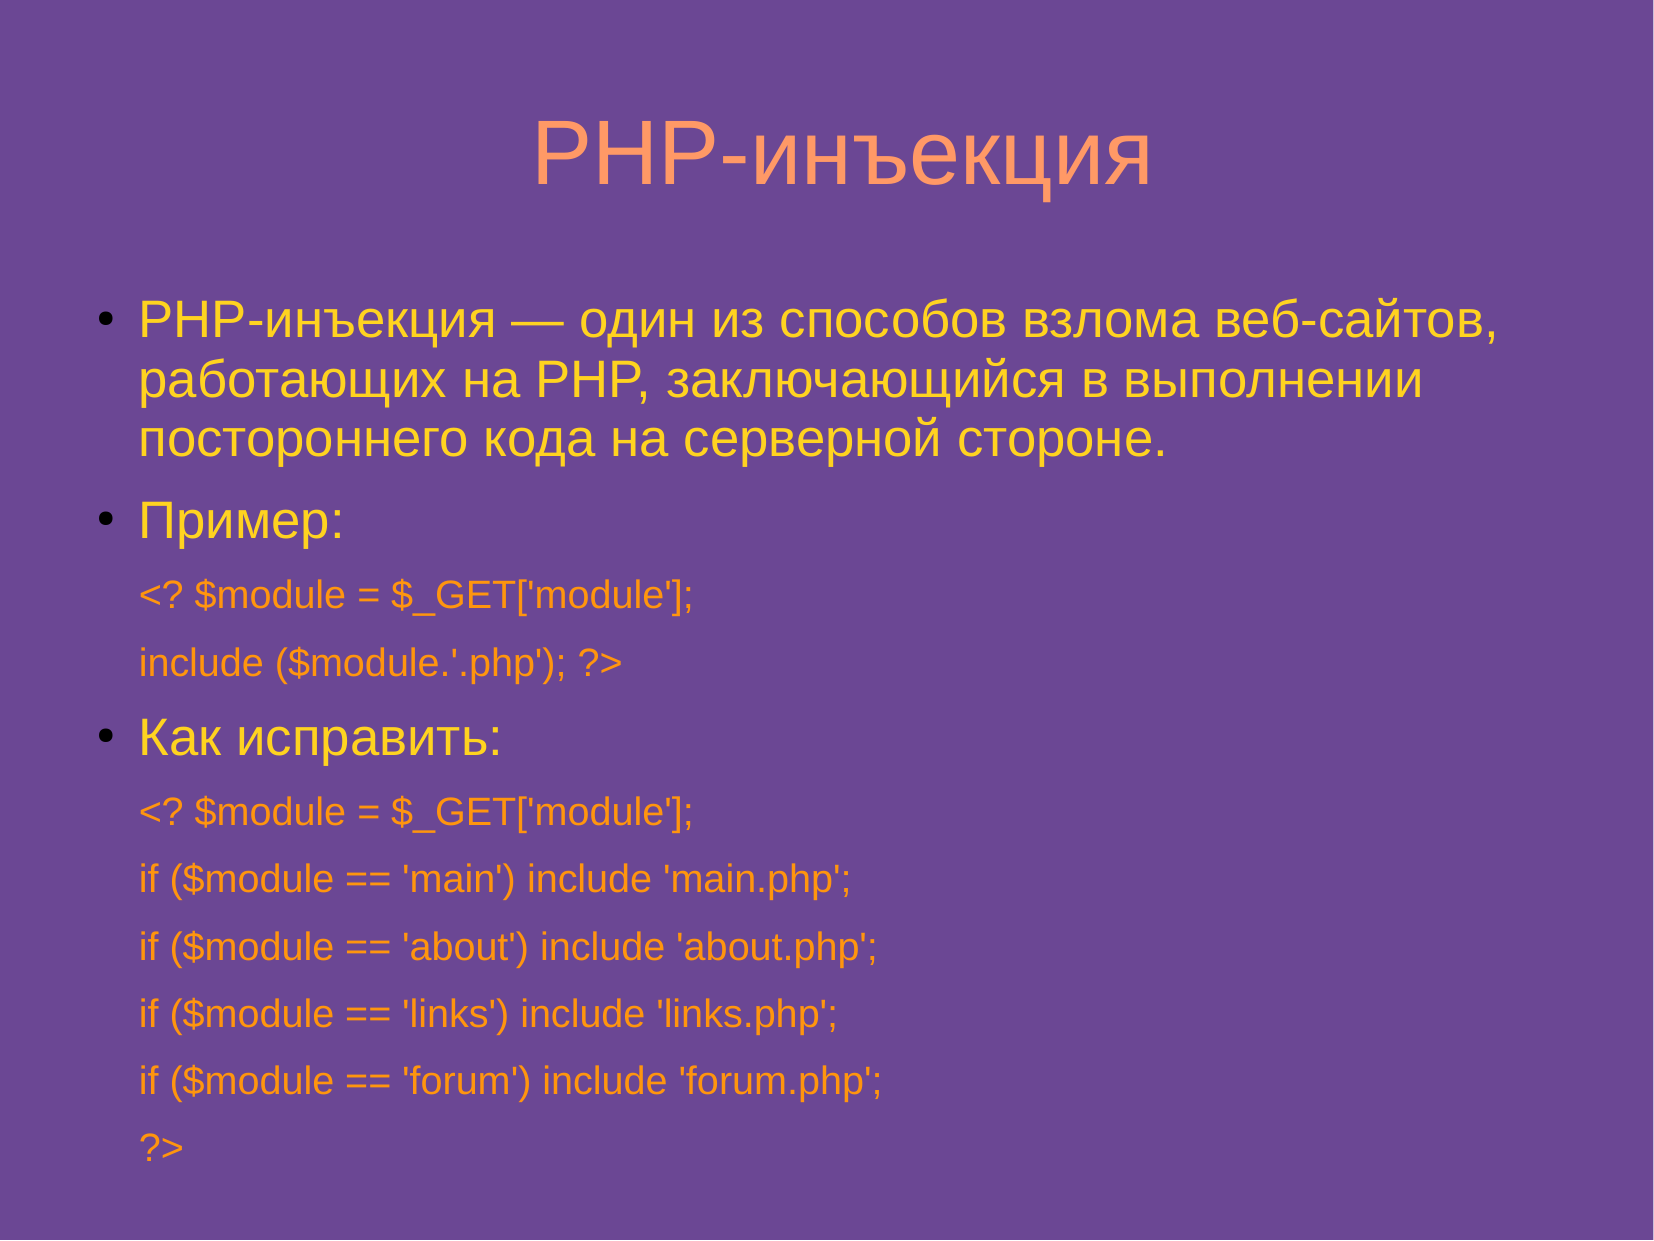

# PHP-инъекция
PHP-инъекция — один из способов взлома веб-сайтов, работающих на PHP, заключающийся в выполнении постороннего кода на серверной стороне.
Пример:
<? $module = $_GET['module'];
include ($module.'.php'); ?>
Как исправить:
<? $module = $_GET['module'];
if ($module == 'main') include 'main.php';
if ($module == 'about') include 'about.php';
if ($module == 'links') include 'links.php';
if ($module == 'forum') include 'forum.php';
?>